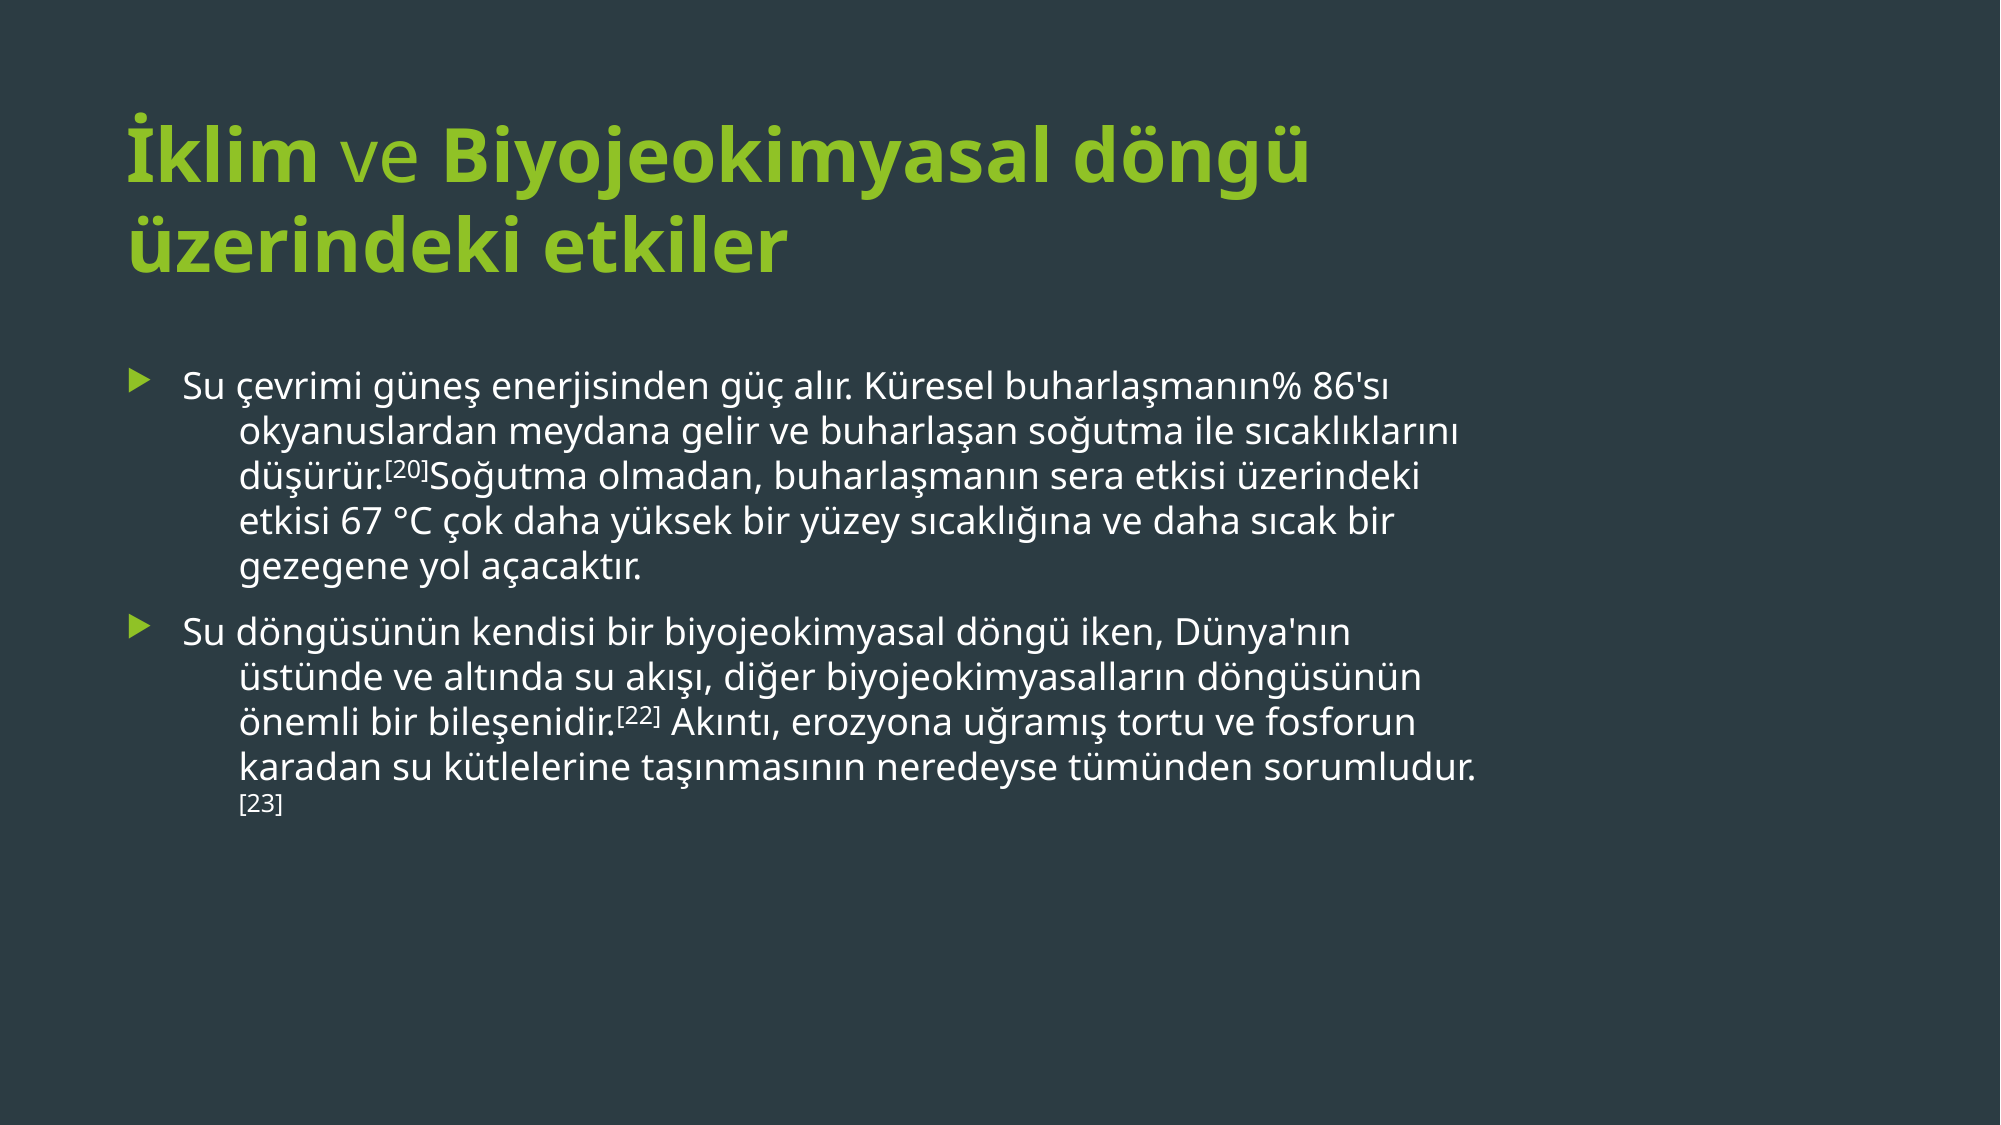

# İklim ve Biyojeokimyasal döngü üzerindeki etkiler
Su çevrimi güneş enerjisinden güç alır. Küresel buharlaşmanın% 86'sı okyanuslardan meydana gelir ve buharlaşan soğutma ile sıcaklıklarını düşürür.[20]Soğutma olmadan, buharlaşmanın sera etkisi üzerindeki etkisi 67 °C çok daha yüksek bir yüzey sıcaklığına ve daha sıcak bir gezegene yol açacaktır.
Su döngüsünün kendisi bir biyojeokimyasal döngü iken, Dünya'nın üstünde ve altında su akışı, diğer biyojeokimyasalların döngüsünün önemli bir bileşenidir.[22] Akıntı, erozyona uğramış tortu ve fosforun karadan su kütlelerine taşınmasının neredeyse tümünden sorumludur.[23]